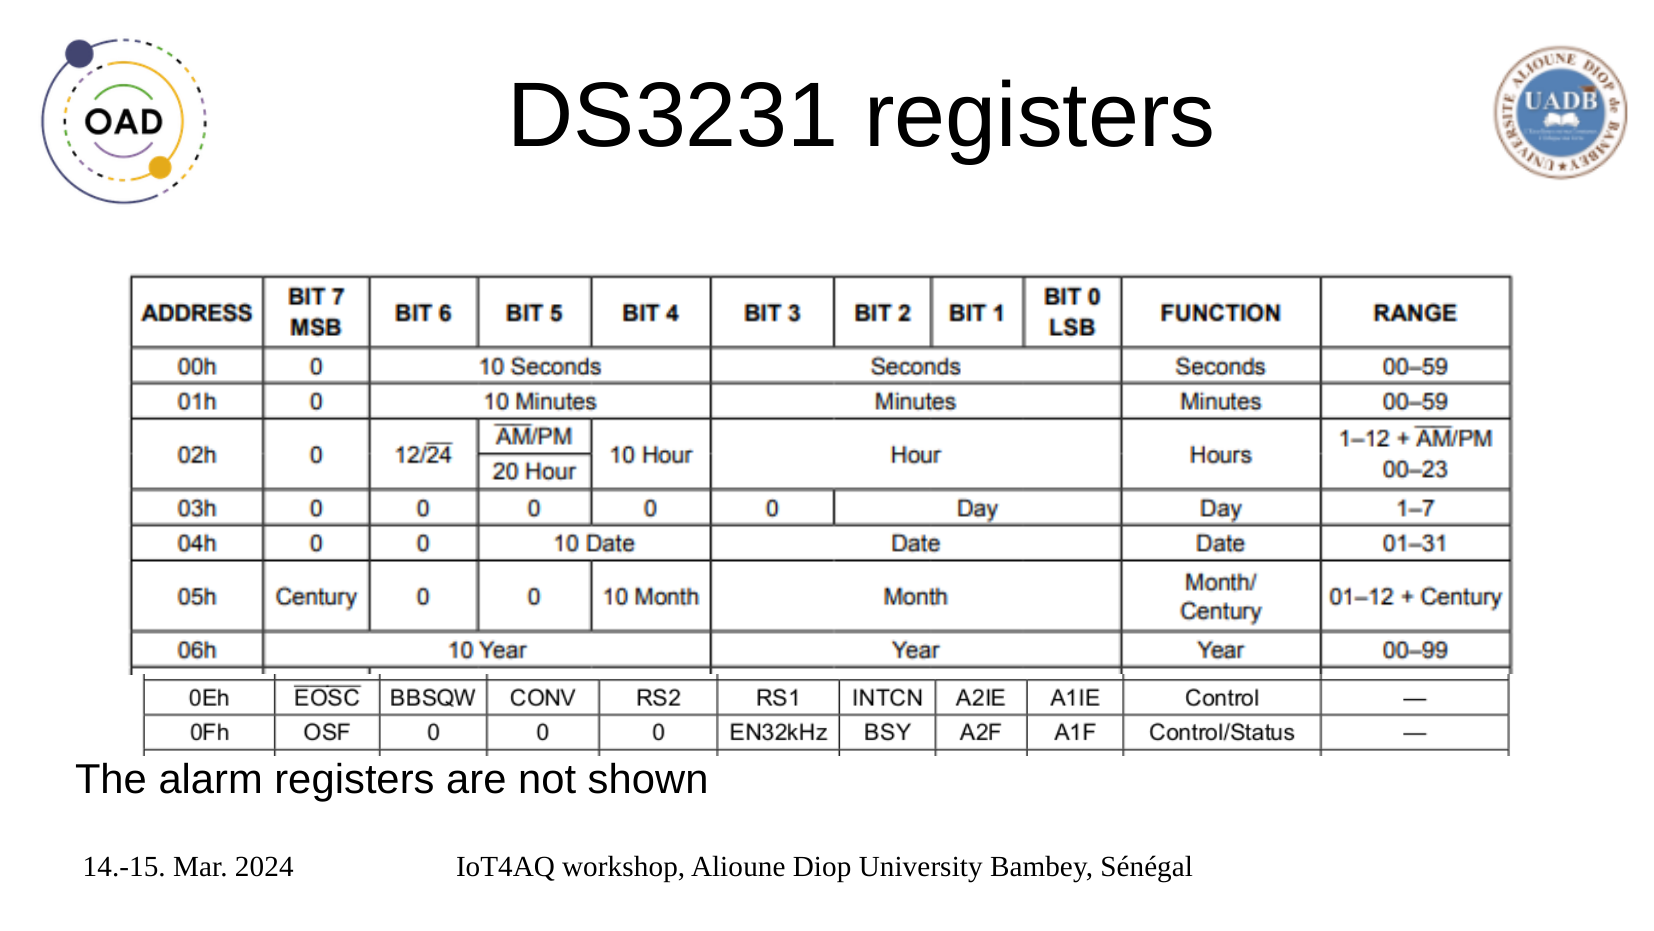

# DS3231 registers
The alarm registers are not shown
14.-15. Mar. 2024
IoT4AQ workshop, Alioune Diop University Bambey, Sénégal